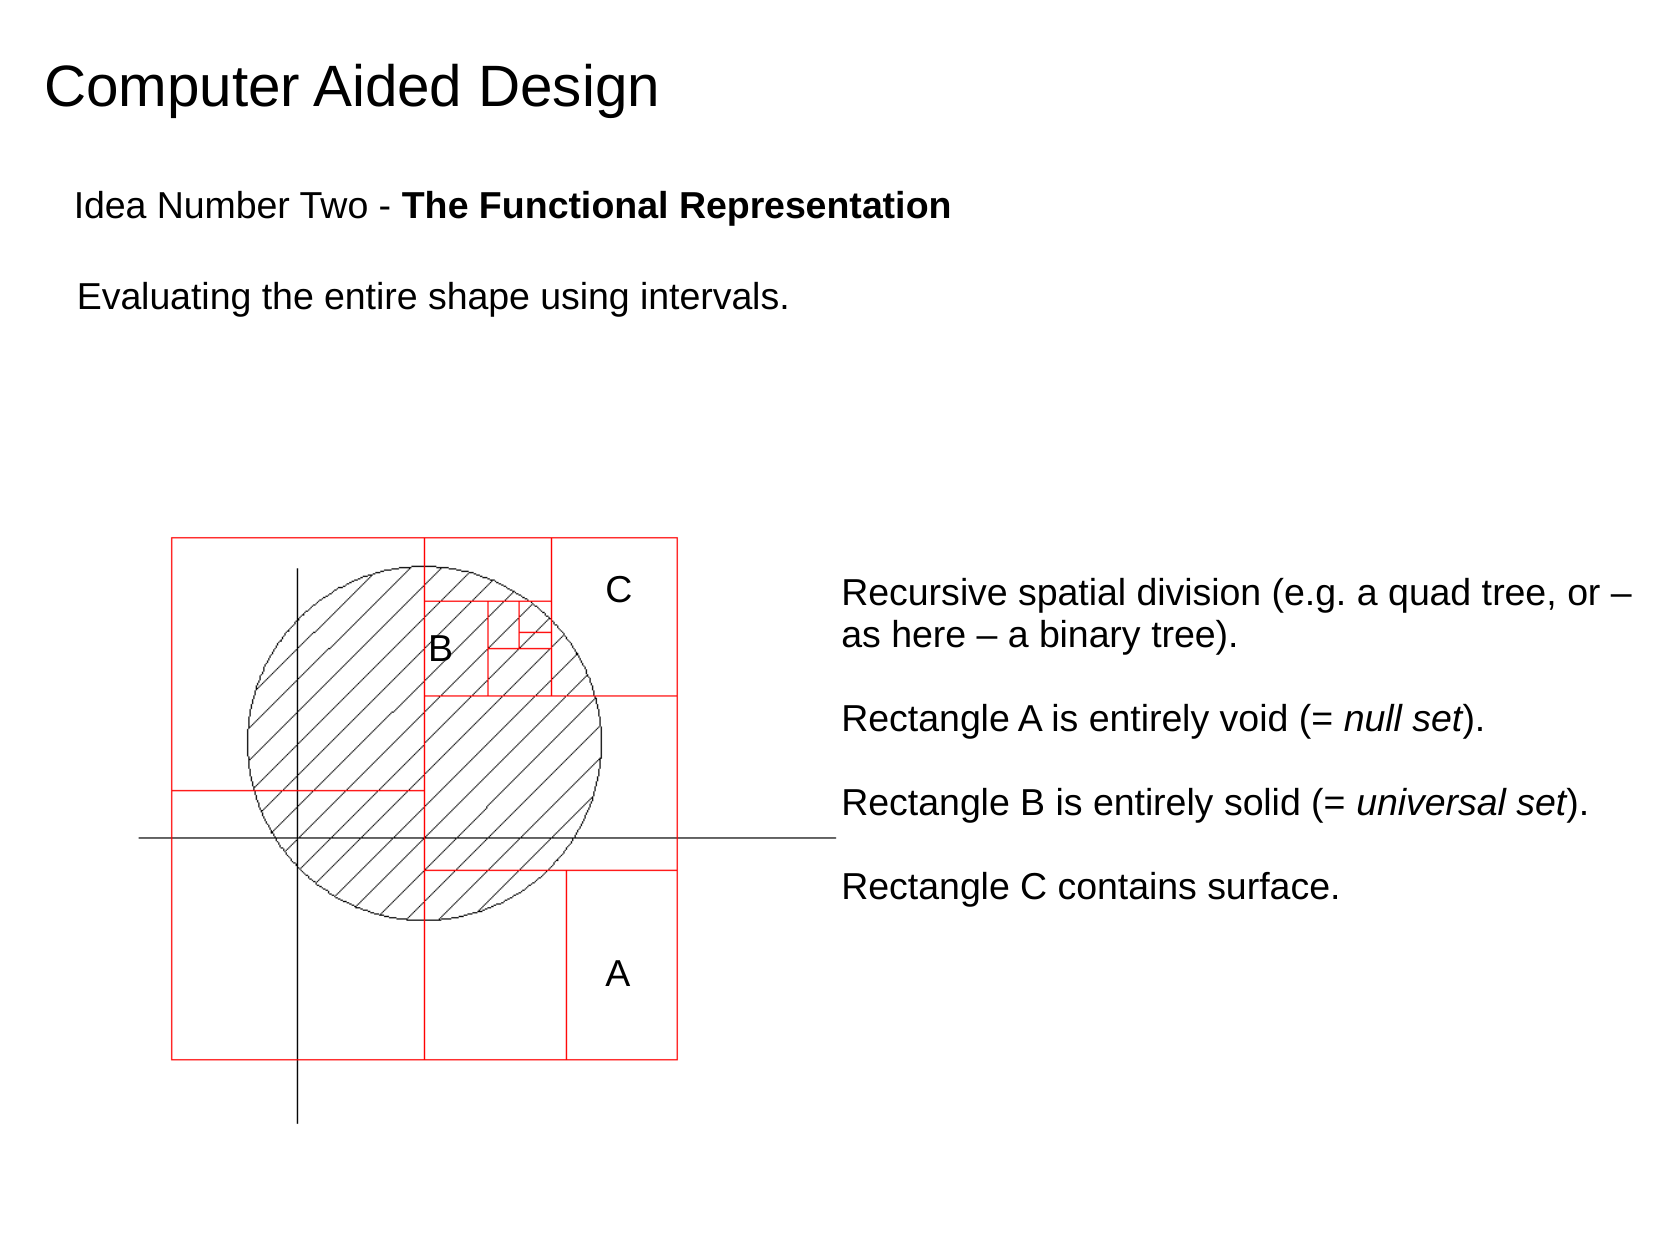

Computer Aided Design
Idea Number Two - The Functional Representation
Evaluating the entire shape using intervals.
C
Recursive spatial division (e.g. a quad tree, or – as here – a binary tree).
Rectangle A is entirely void (= null set).
Rectangle B is entirely solid (= universal set).
Rectangle C contains surface.
B
A